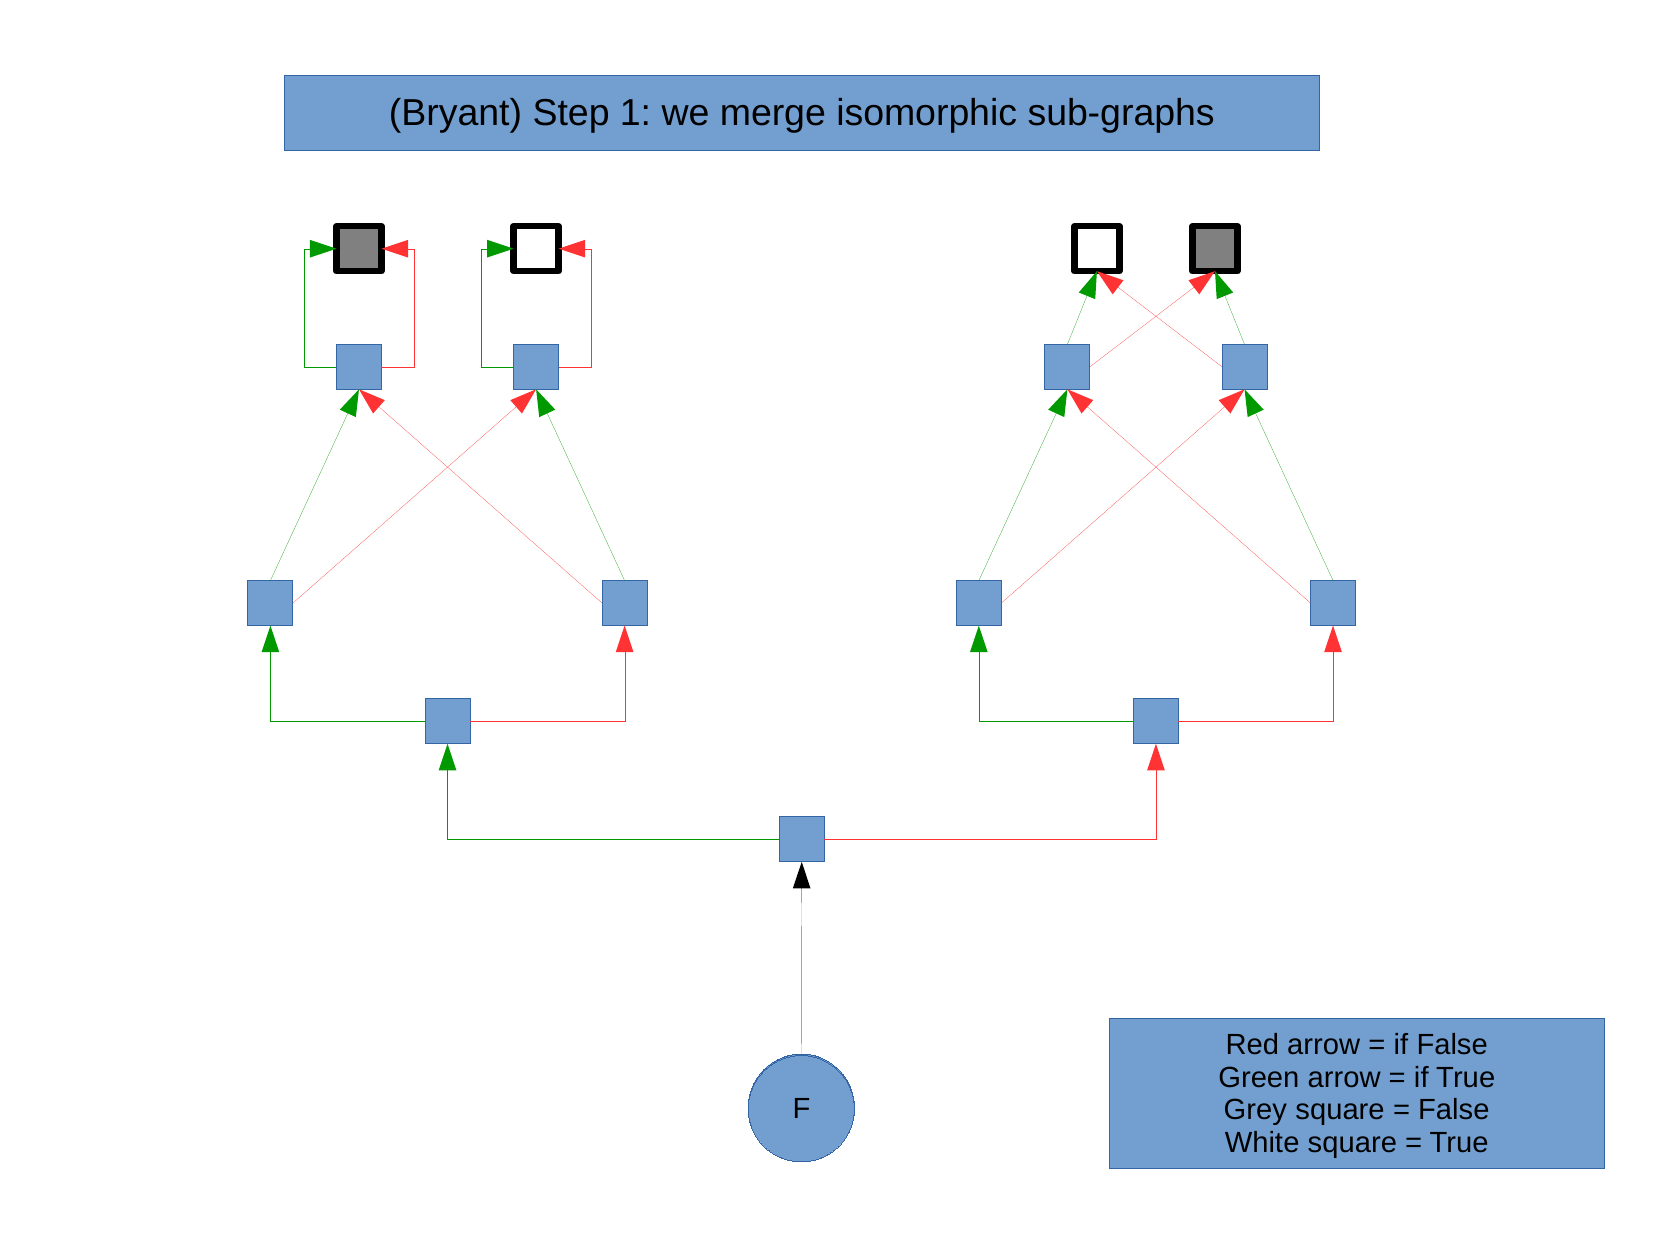

(Bryant) Etape I : on fusionne les sous-labyrinthes identiques
(Bryant) Step I: we merge isomorphic sub-graphs
(Bryant) Step 1: we merge isomorphic sub-graphs
Fleche rouge = le chemin de gauche
Fleche verte = le chemin de droite
Porte grise = Tu meurt
Porte blanche = Tu survis
Fleche rouge = le chemin de droite
Fleche verte = le chemin de gauche
Porte grise = Tu meurt
Porte blanche = Tu survis
Red arrow = if False
Green arrow = if True
Grey square = False
White square = True
START
F